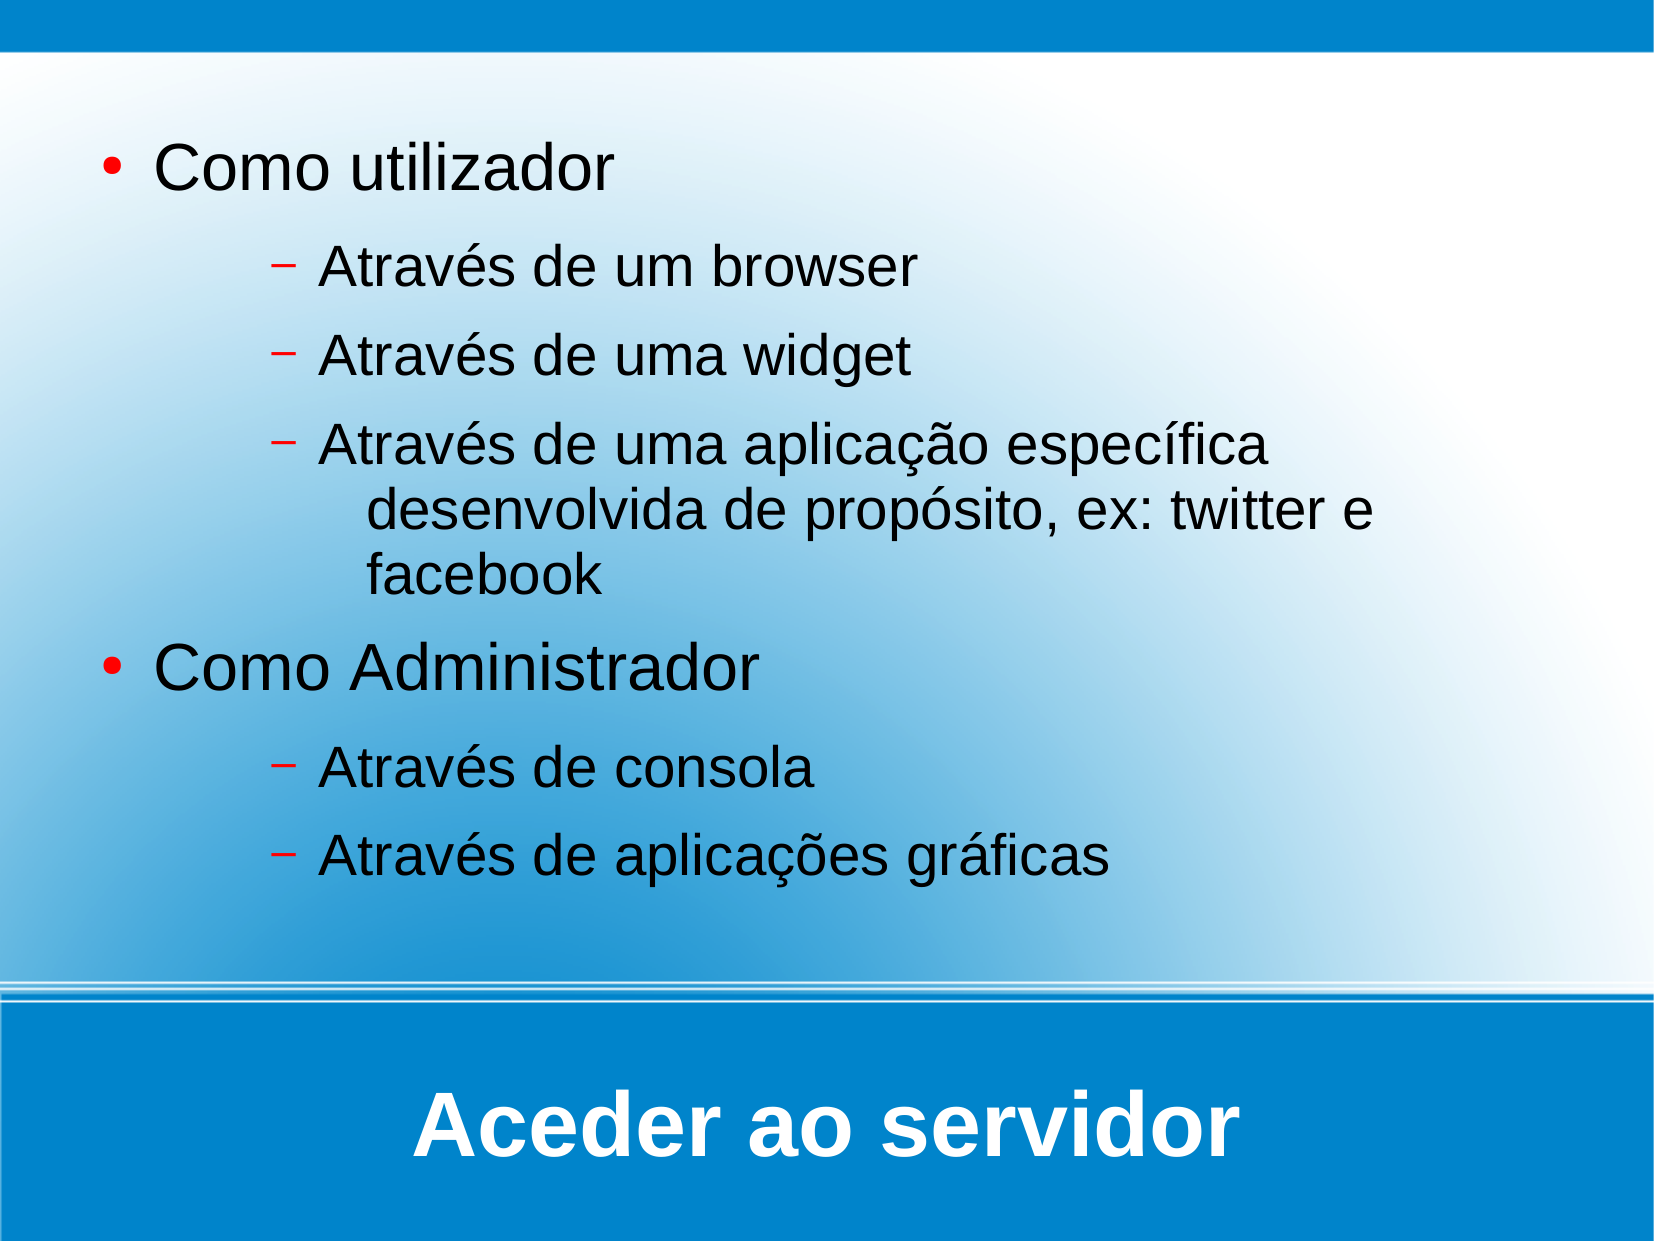

Como utilizador
Através de um browser
Através de uma widget
Através de uma aplicação específica desenvolvida de propósito, ex: twitter e facebook
Como Administrador
Através de consola
Através de aplicações gráficas
# Aceder ao servidor